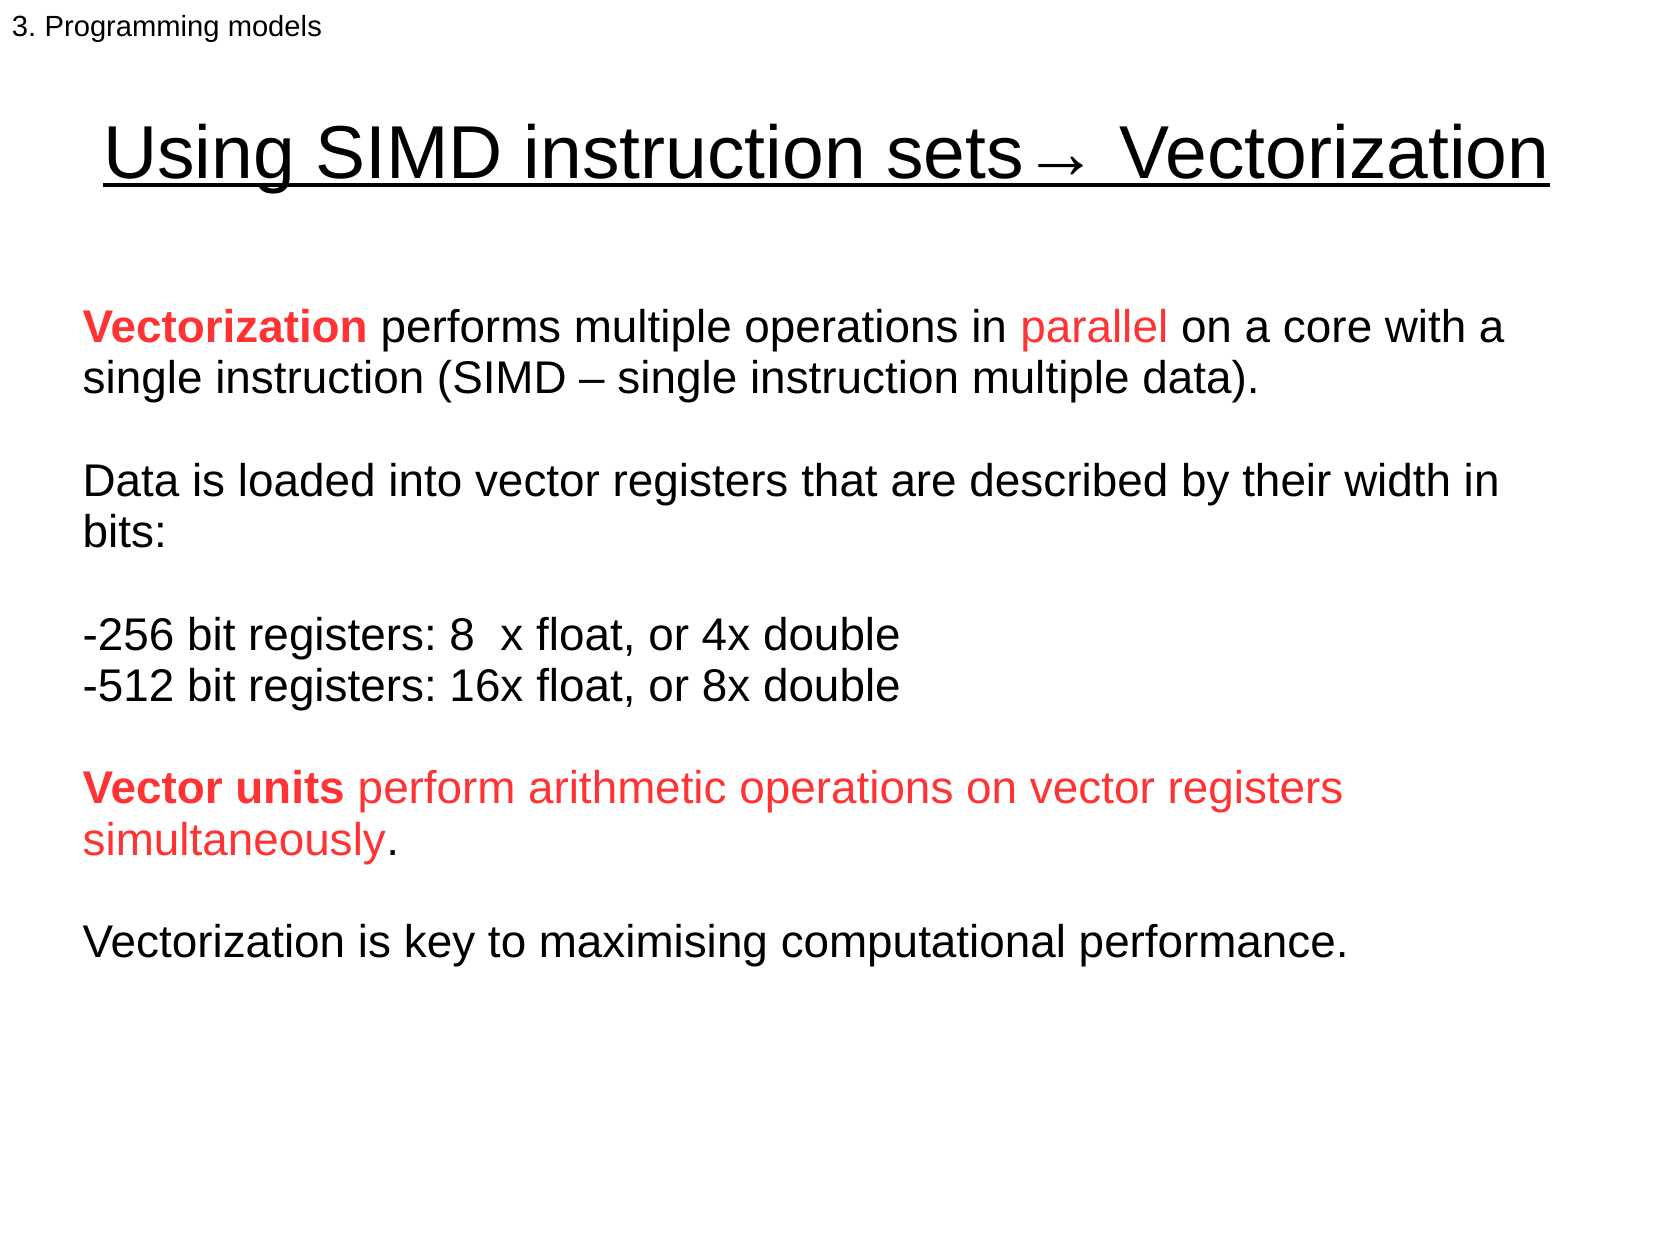

3. Programming models
# Using SIMD instruction sets→ Vectorization
Vectorization performs multiple operations in parallel on a core with a single instruction (SIMD – single instruction multiple data).
Data is loaded into vector registers that are described by their width in bits:
-256 bit registers: 8 x float, or 4x double
-512 bit registers: 16x float, or 8x double
Vector units perform arithmetic operations on vector registers simultaneously.
Vectorization is key to maximising computational performance.